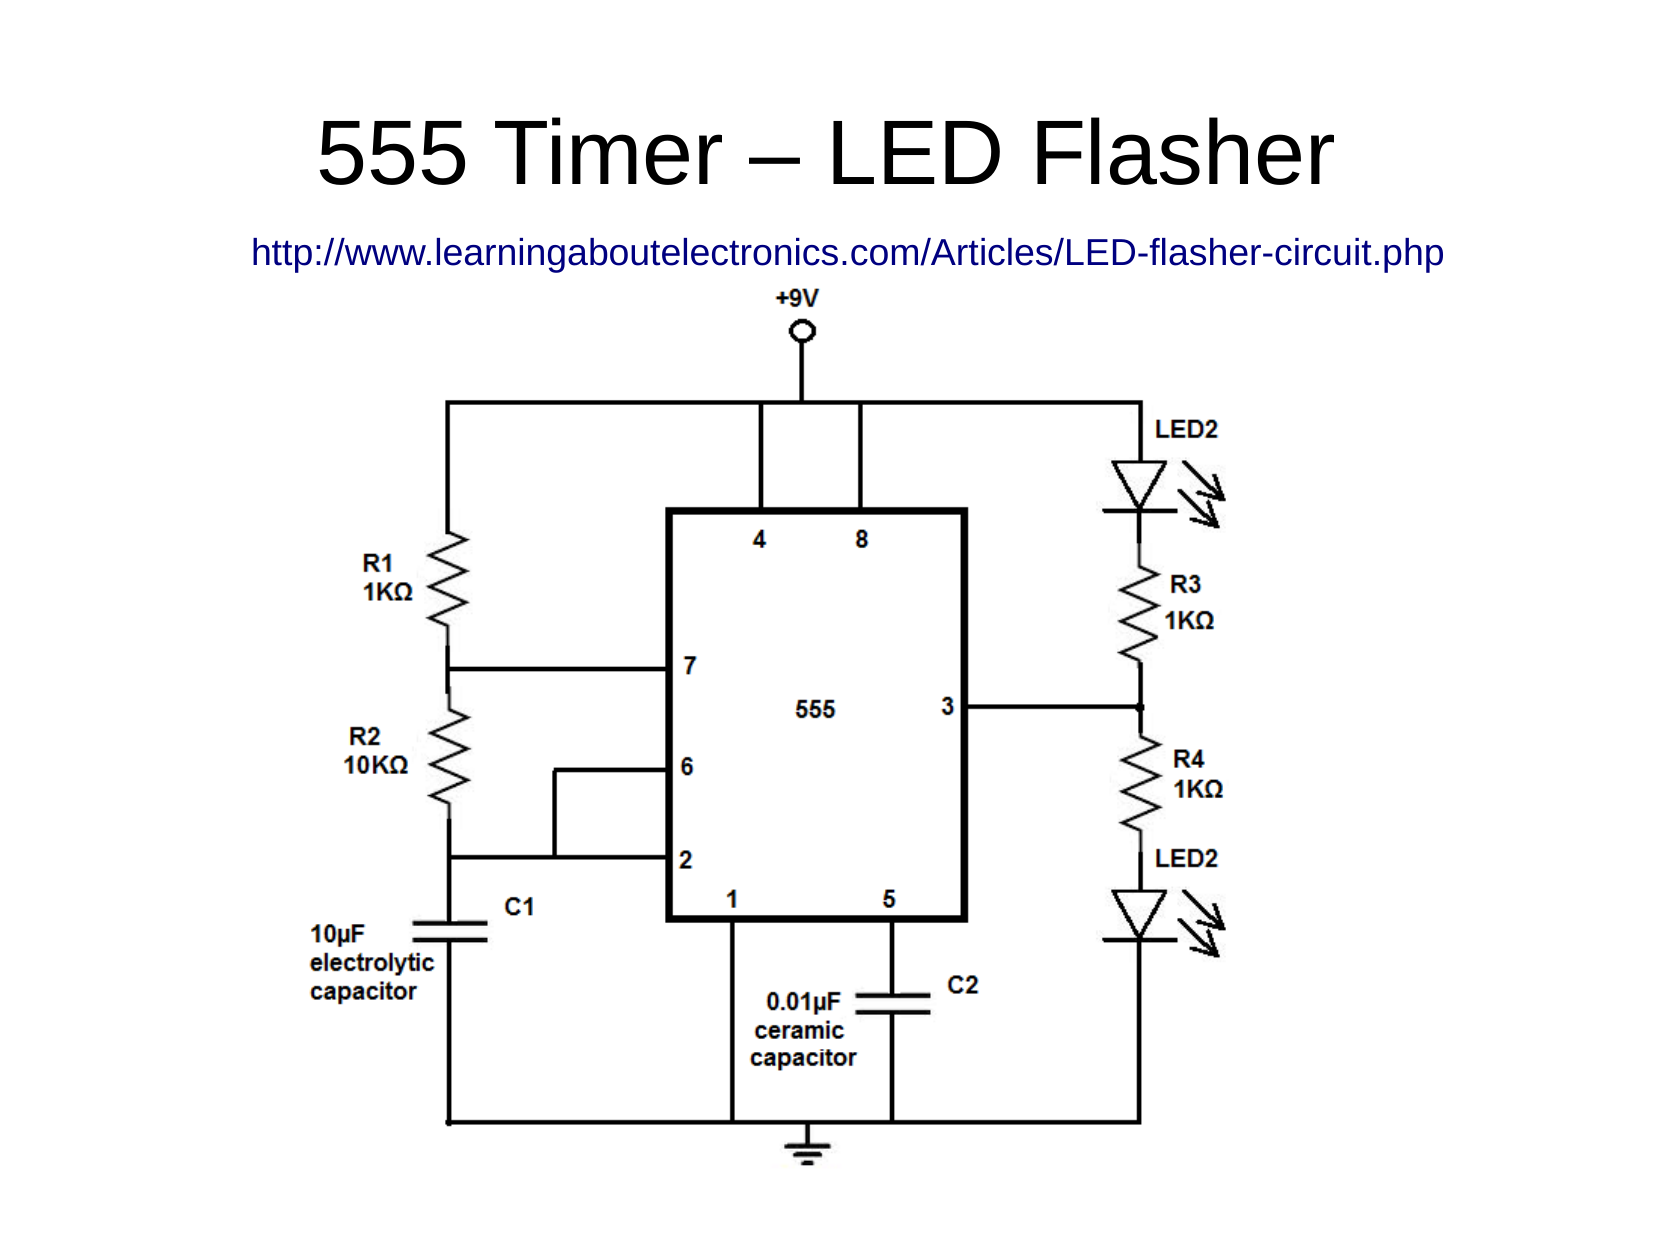

# 555 Timer – LED Flasher
http://www.learningaboutelectronics.com/Articles/LED-flasher-circuit.php